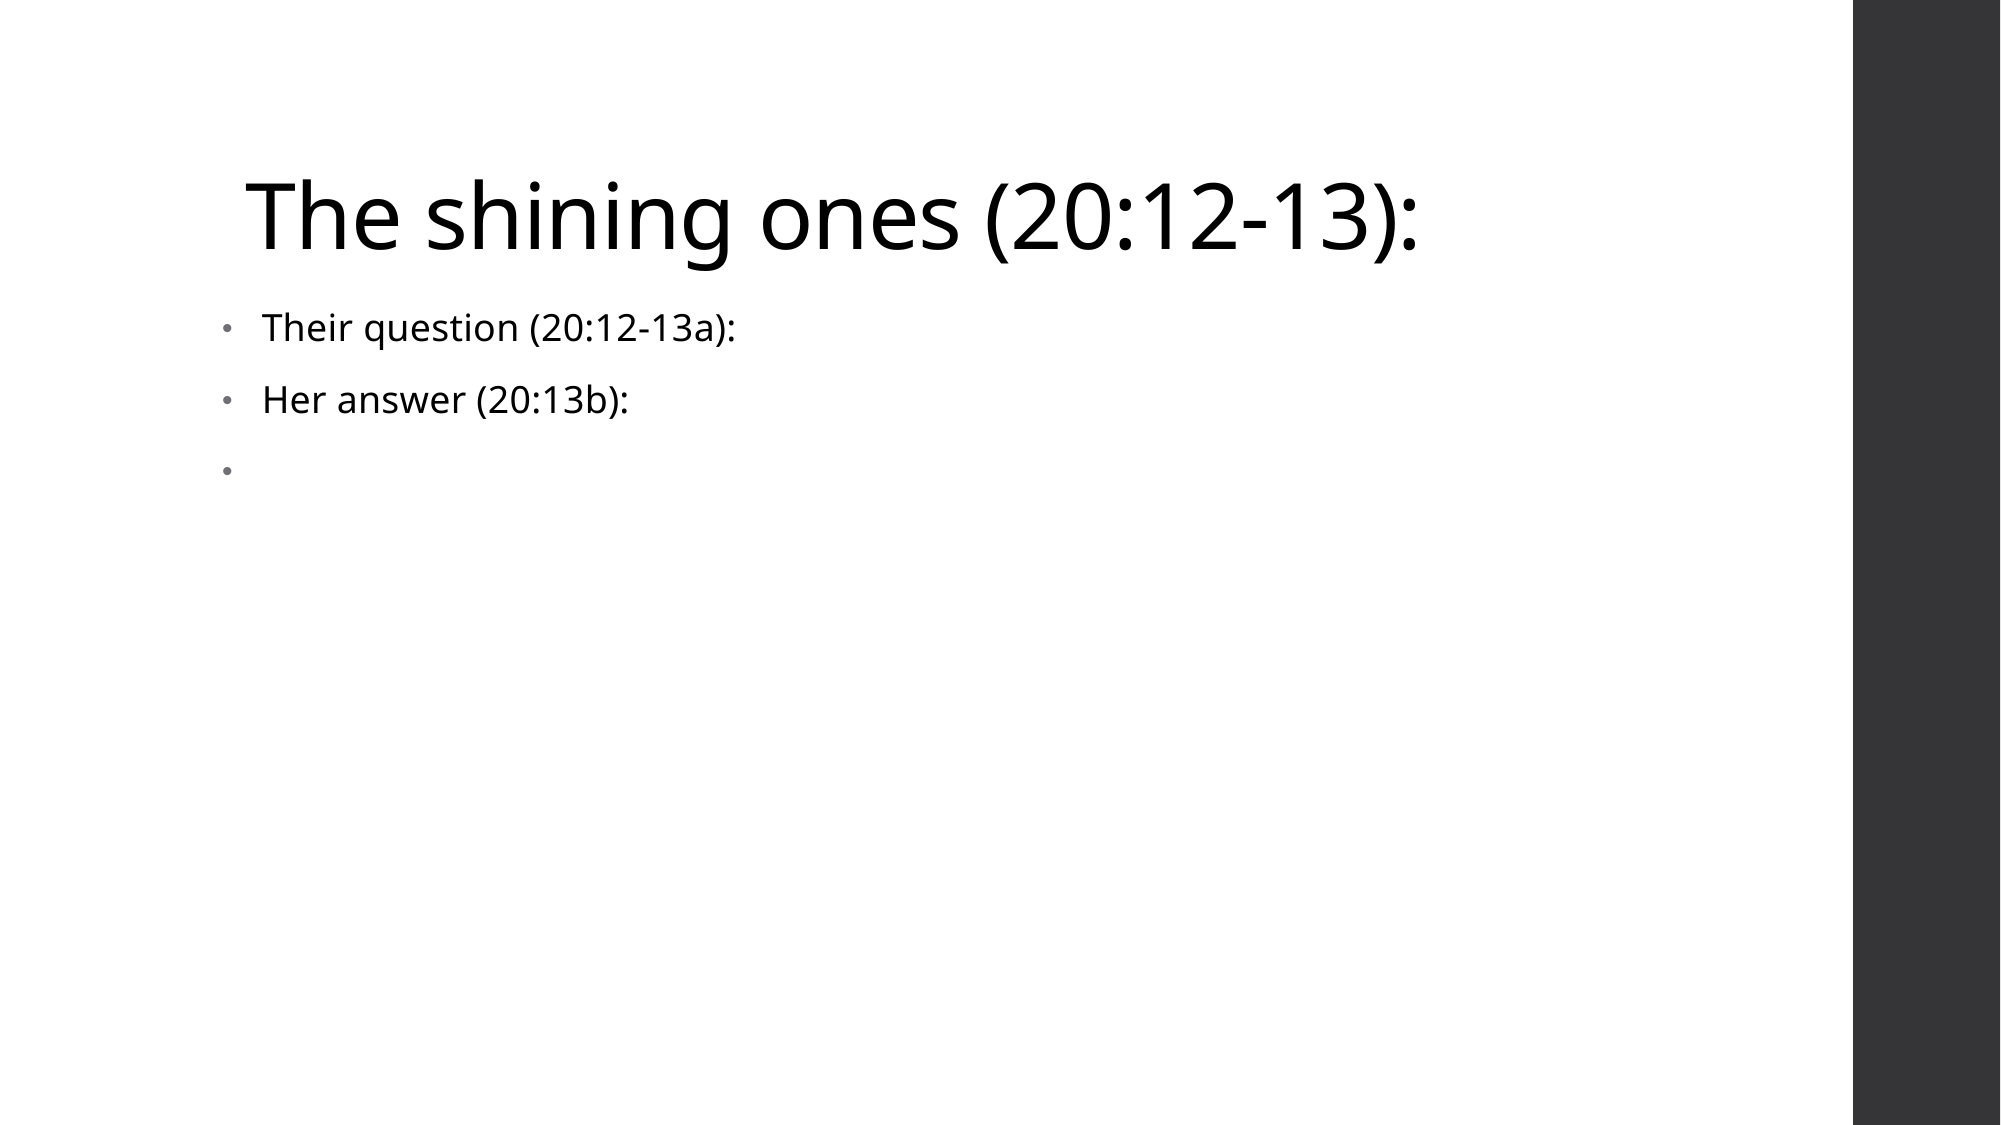

# The shining ones (20:12-13):
 Their question (20:12-13a):
 Her answer (20:13b):